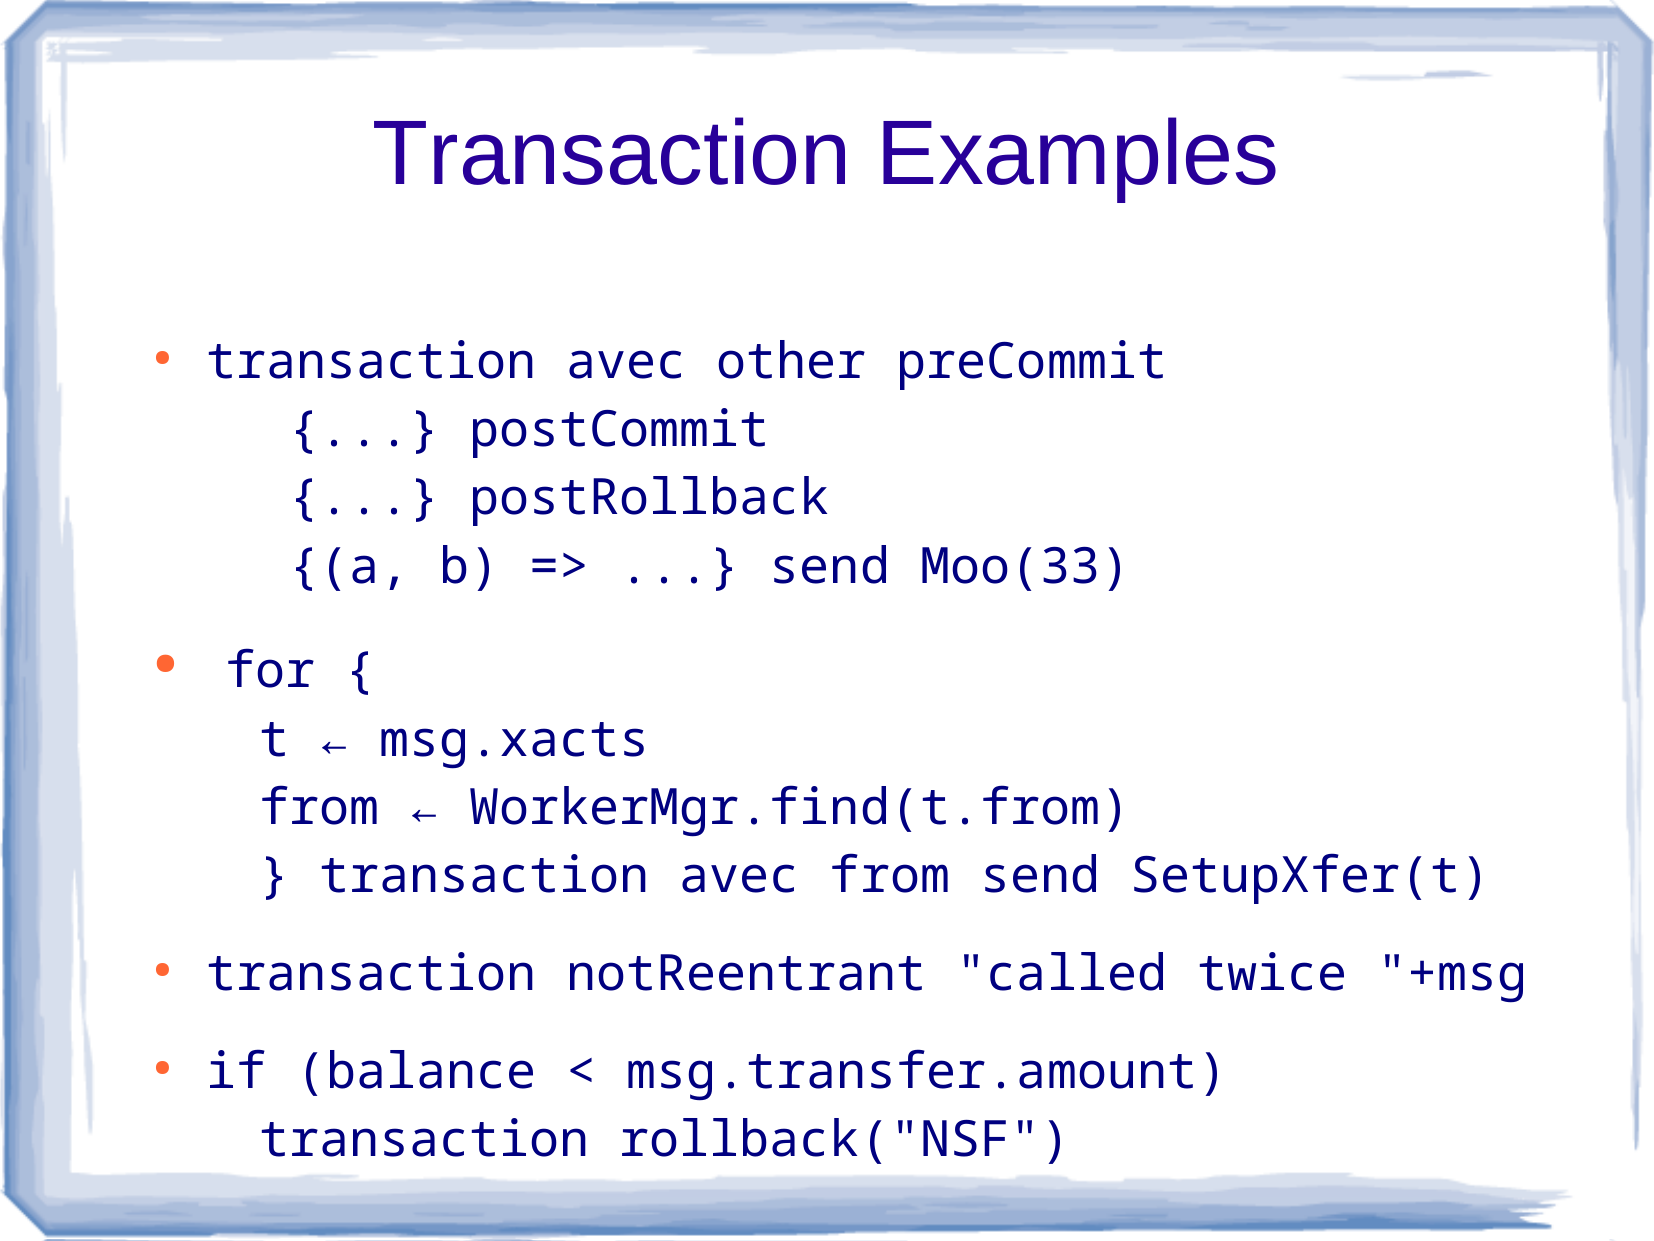

# Transaction Examples
transaction avec other preCommit
 {...} postCommit
 {...} postRollback
 {(a, b) => ...} send Moo(33)
 for {
t ← msg.xacts
from ← WorkerMgr.find(t.from)
} transaction avec from send SetupXfer(t)
transaction notReentrant "called twice "+msg
if (balance < msg.transfer.amount)
transaction rollback("NSF")